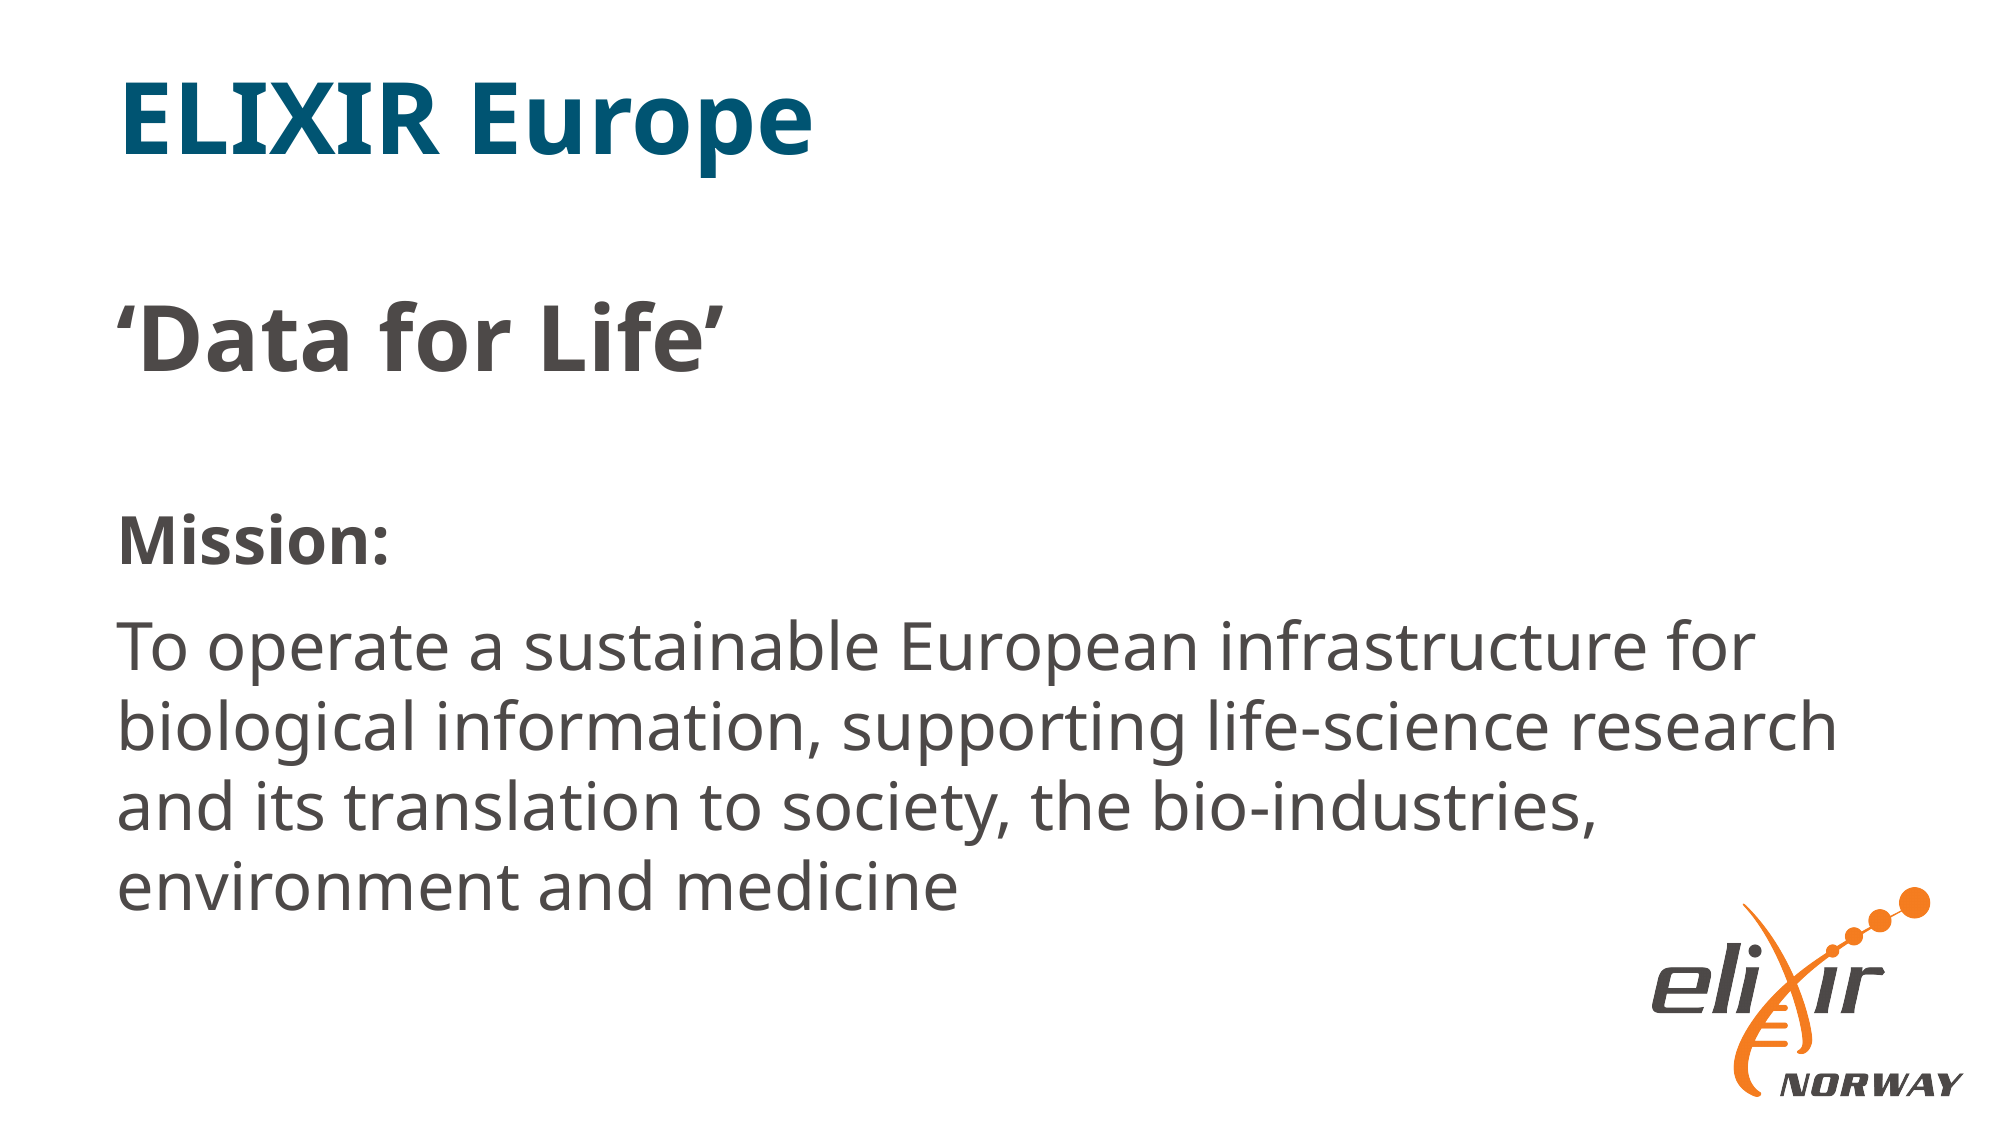

# ELIXIR Europe
‘Data for Life’
Mission:
To operate a sustainable European infrastructure for biological information, supporting life-science research and its translation to society, the bio-industries, environment and medicine